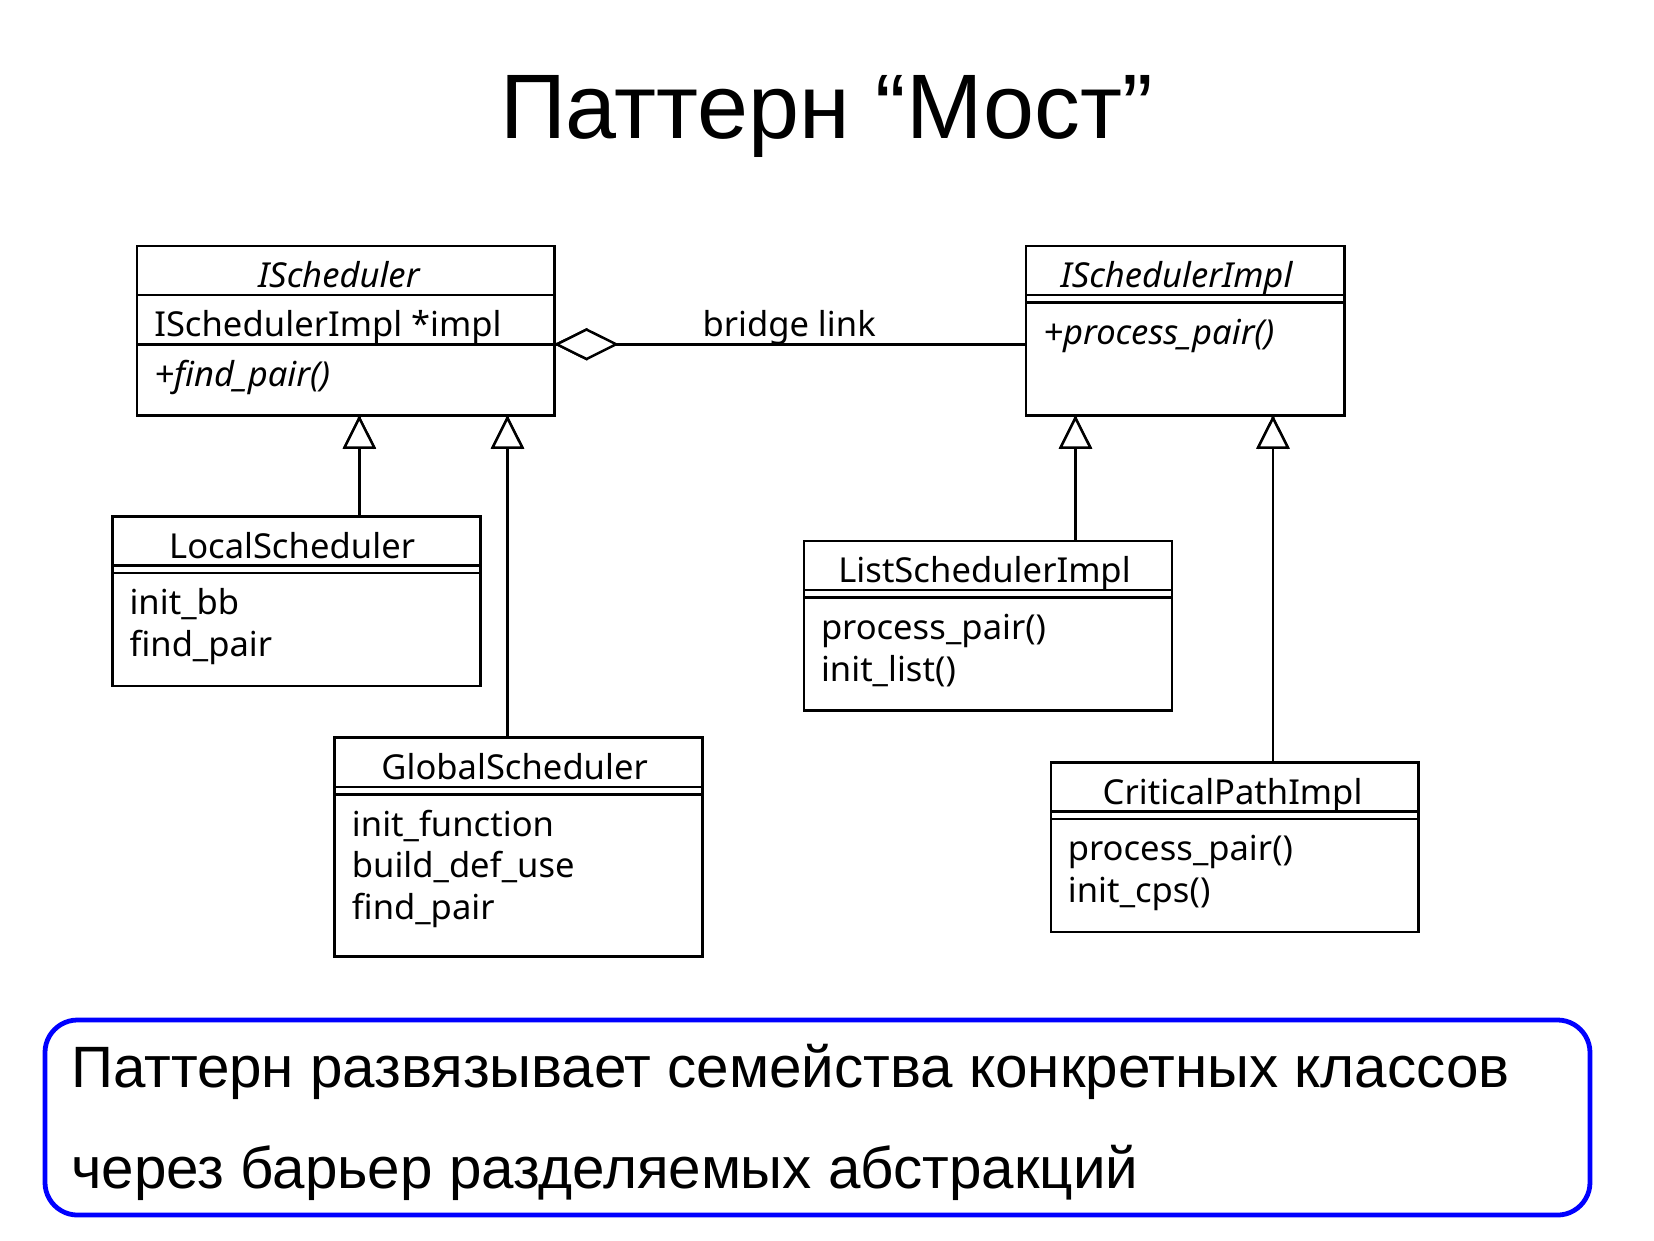

# Паттерн “Мост”
Паттерн развязывает семейства конкретных классов
через барьер разделяемых абстракций